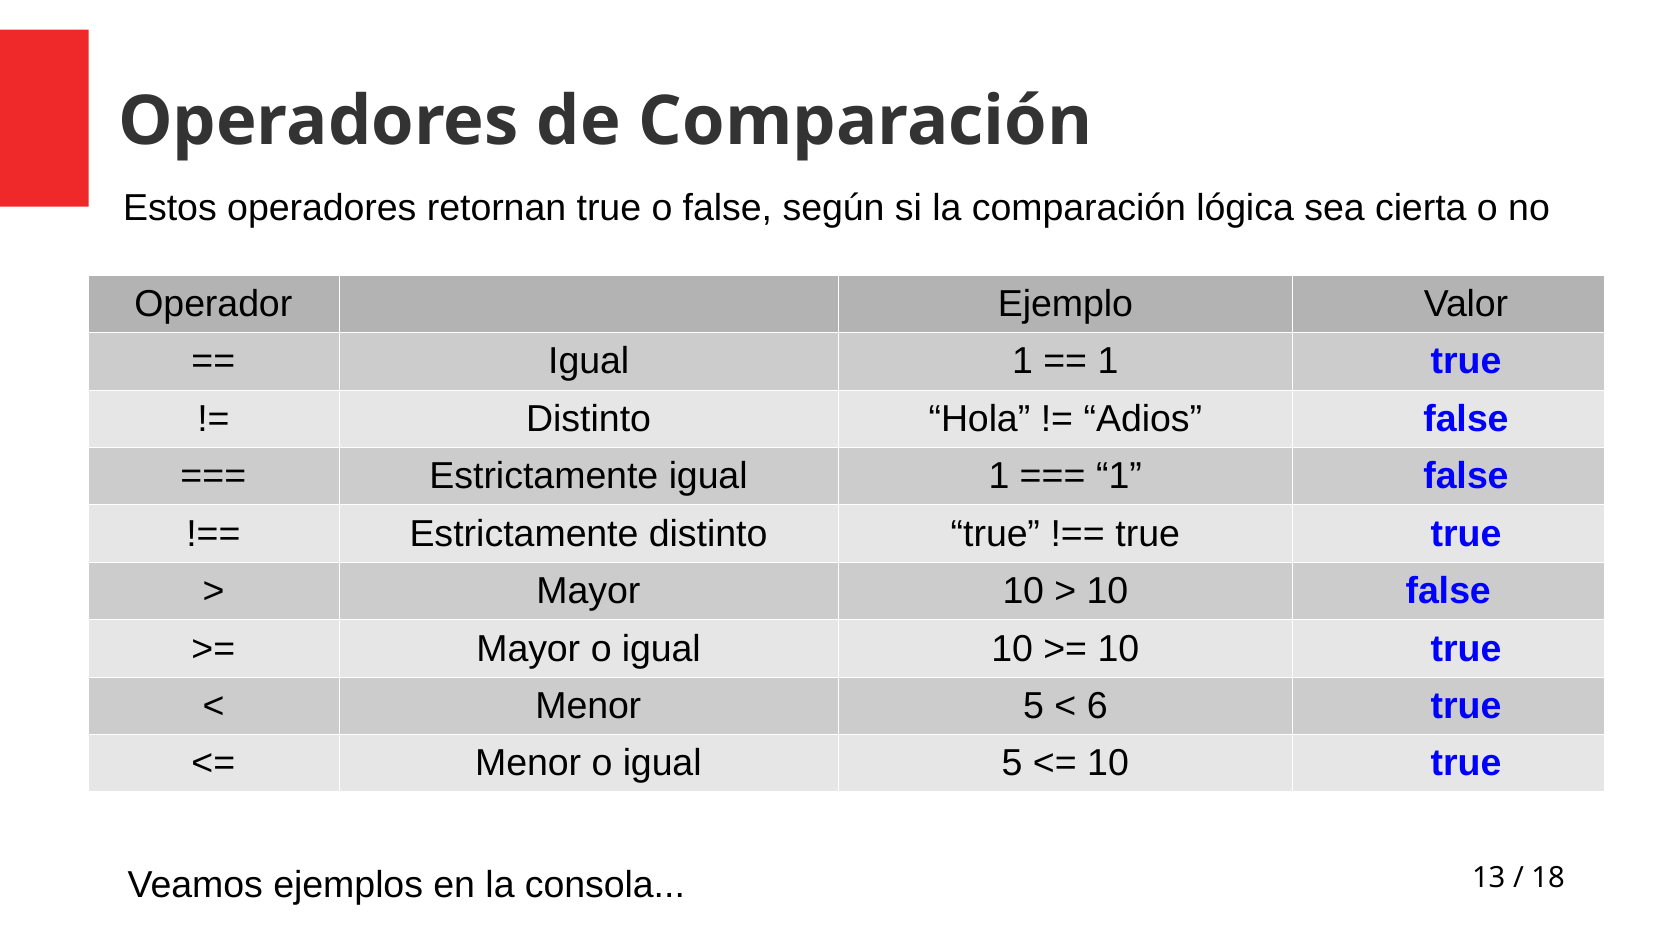

# Operadores de Comparación
Estos operadores retornan true o false, según si la comparación lógica sea cierta o no
| Operador | | Ejemplo | Valor |
| --- | --- | --- | --- |
| == | Igual | 1 == 1 | true |
| != | Distinto | “Hola” != “Adios” | false |
| === | Estrictamente igual | 1 === “1” | false |
| !== | Estrictamente distinto | “true” !== true | true |
| > | Mayor | 10 > 10 | false |
| >= | Mayor o igual | 10 >= 10 | true |
| < | Menor | 5 < 6 | true |
| <= | Menor o igual | 5 <= 10 | true |
Veamos ejemplos en la consola...
13